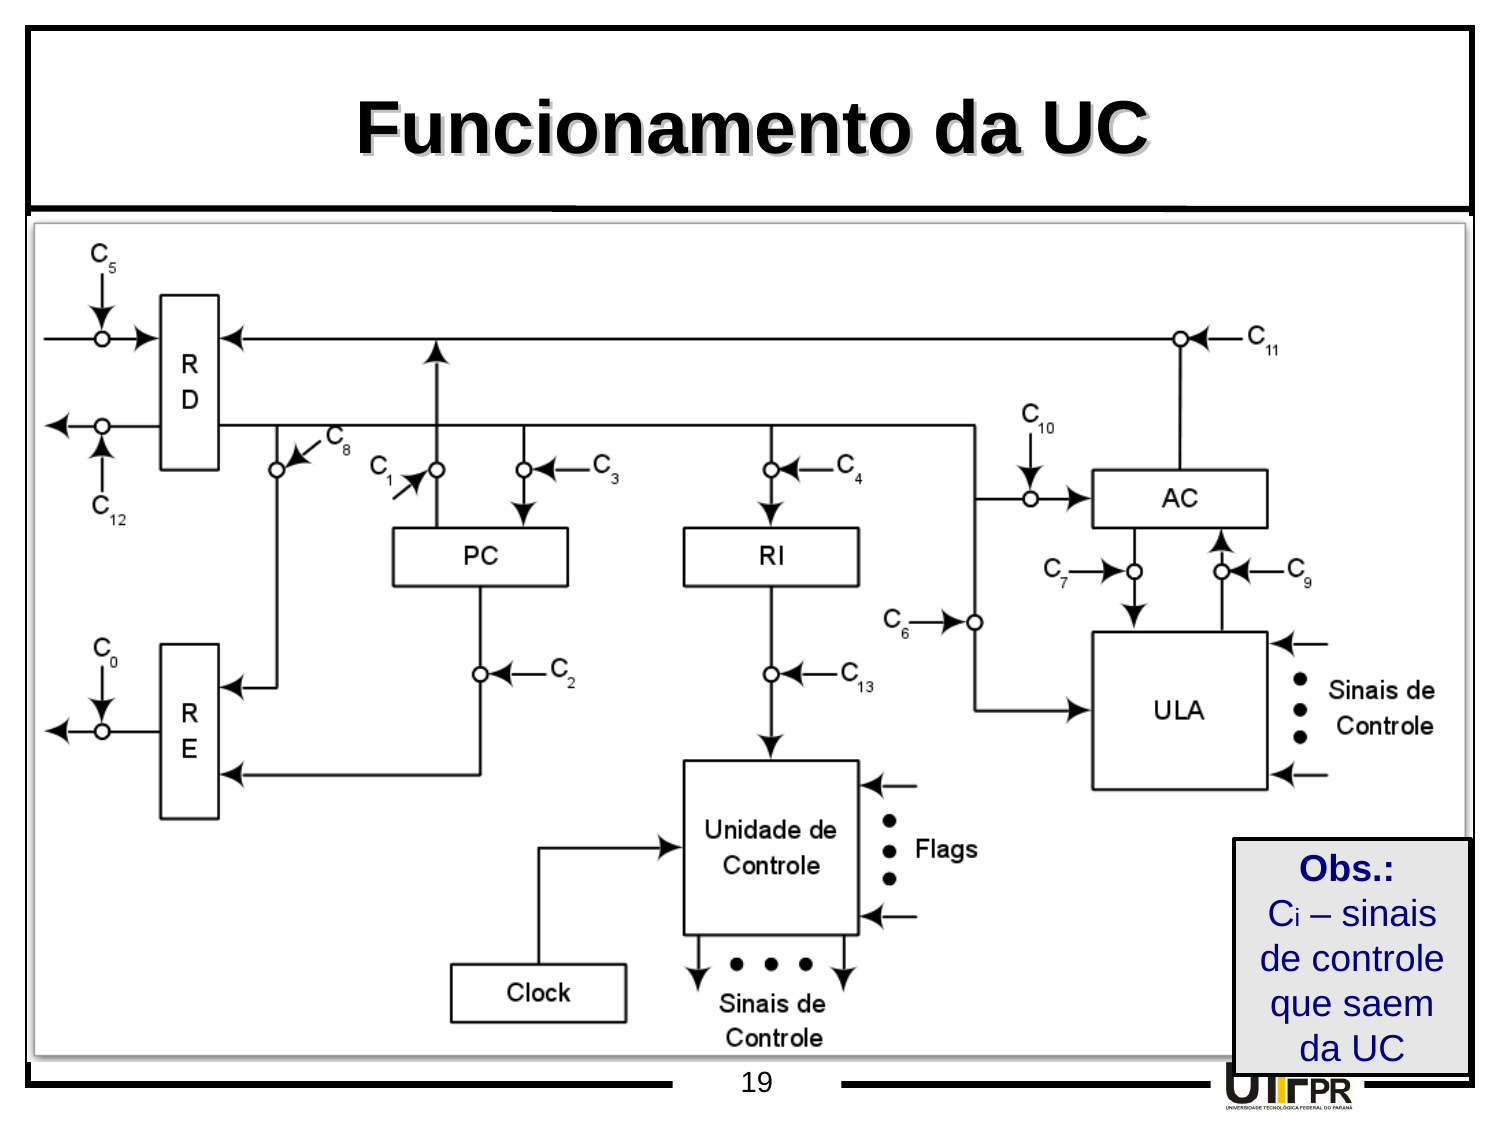

# Funcionamento da UC
Obs.:
Ci – sinais de controle que saem da UC